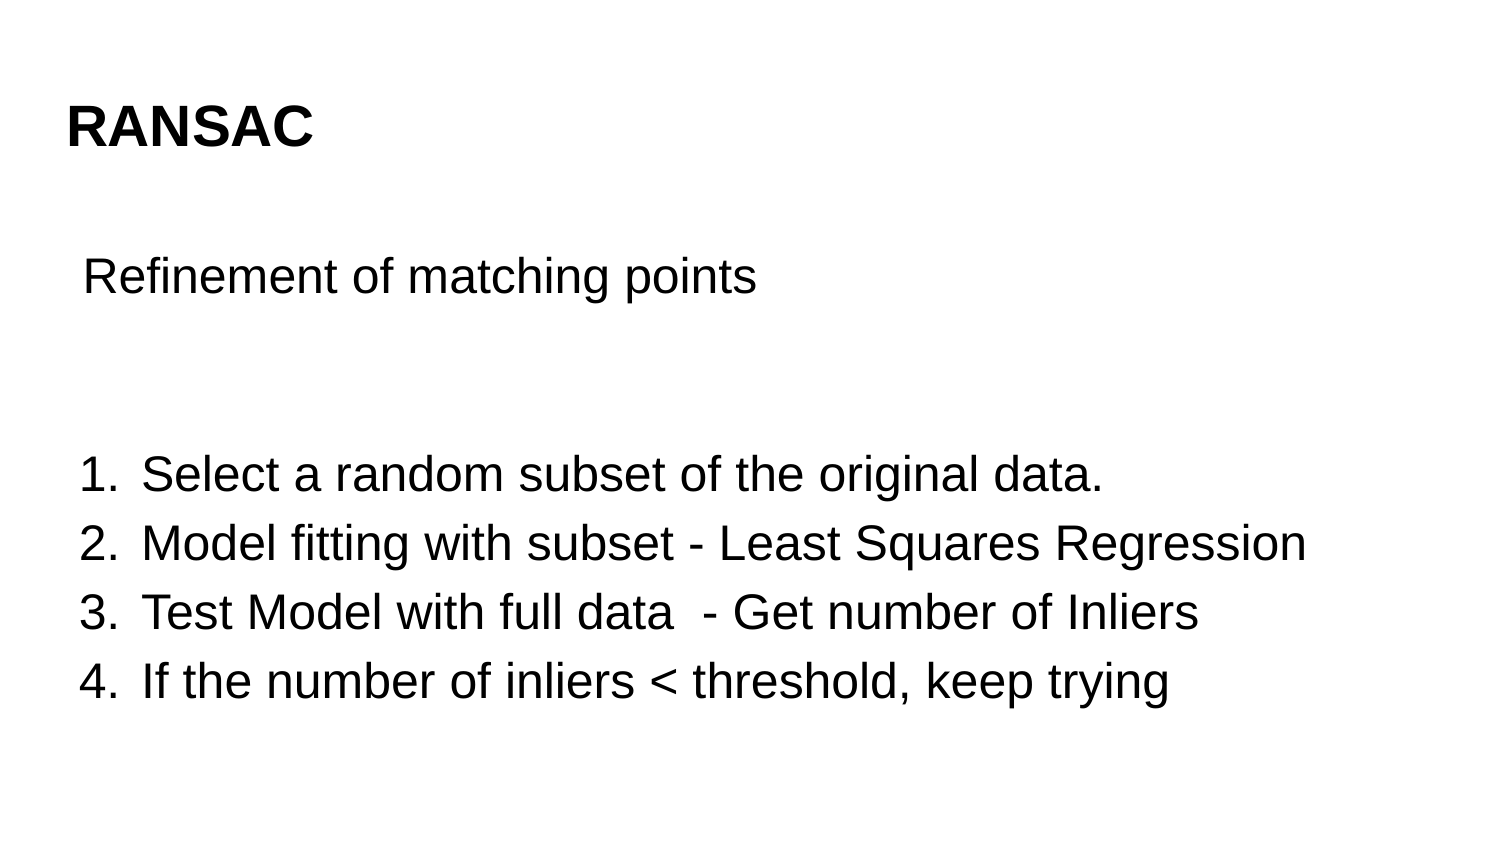

# RANSAC
Refinement of matching points
Select a random subset of the original data.
Model fitting with subset - Least Squares Regression
Test Model with full data - Get number of Inliers
If the number of inliers < threshold, keep trying